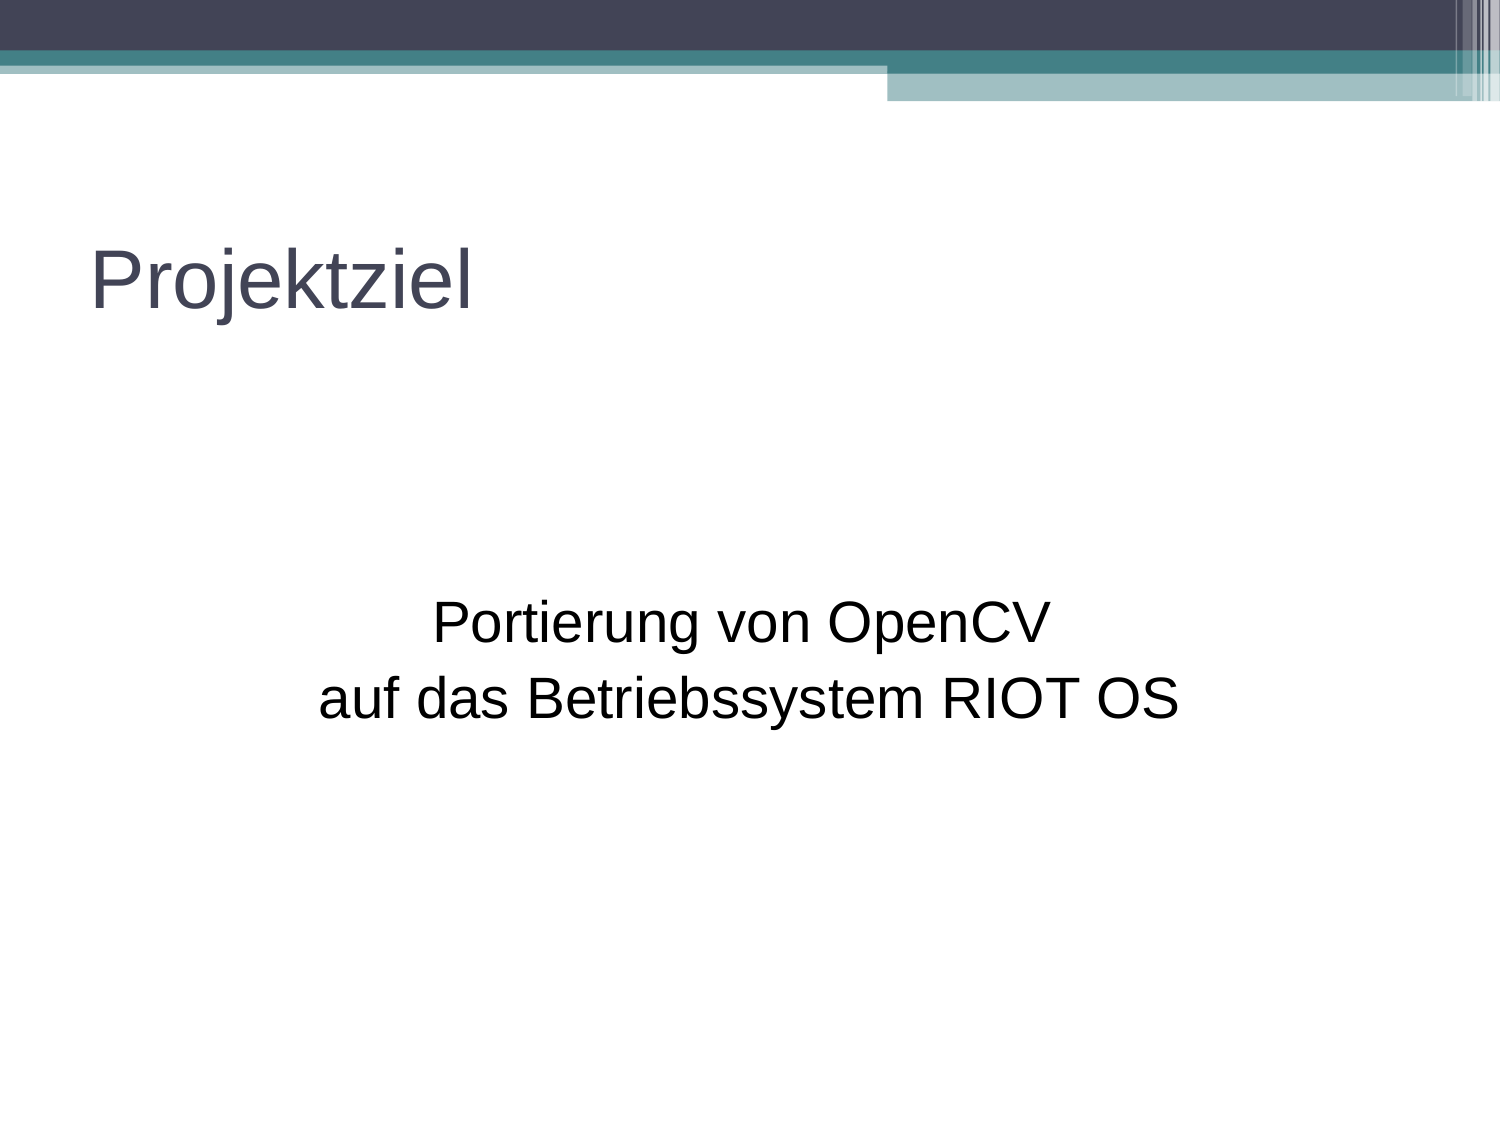

# Projektziel
Portierung von OpenCV
auf das Betriebssystem RIOT OS